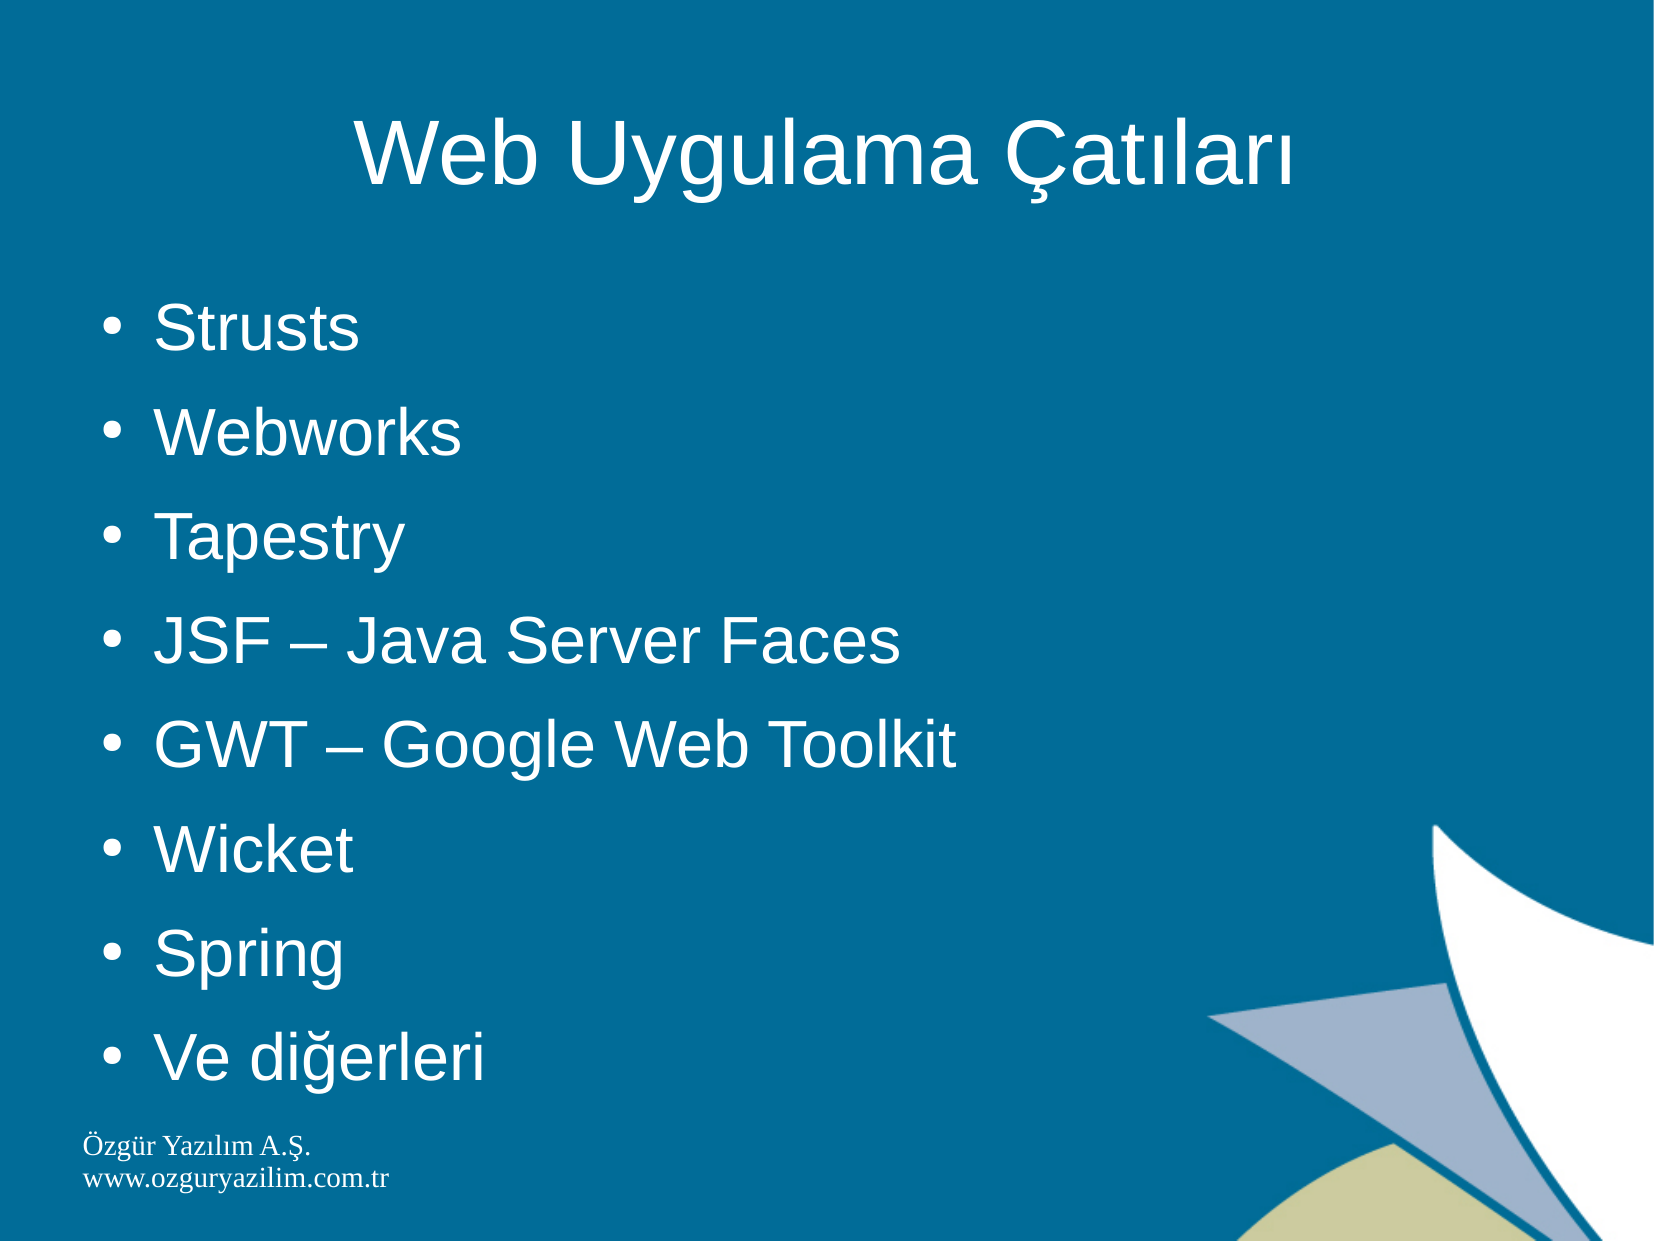

# Web Uygulama Çatıları
Strusts
Webworks
Tapestry
JSF – Java Server Faces
GWT – Google Web Toolkit
Wicket
Spring
Ve diğerleri